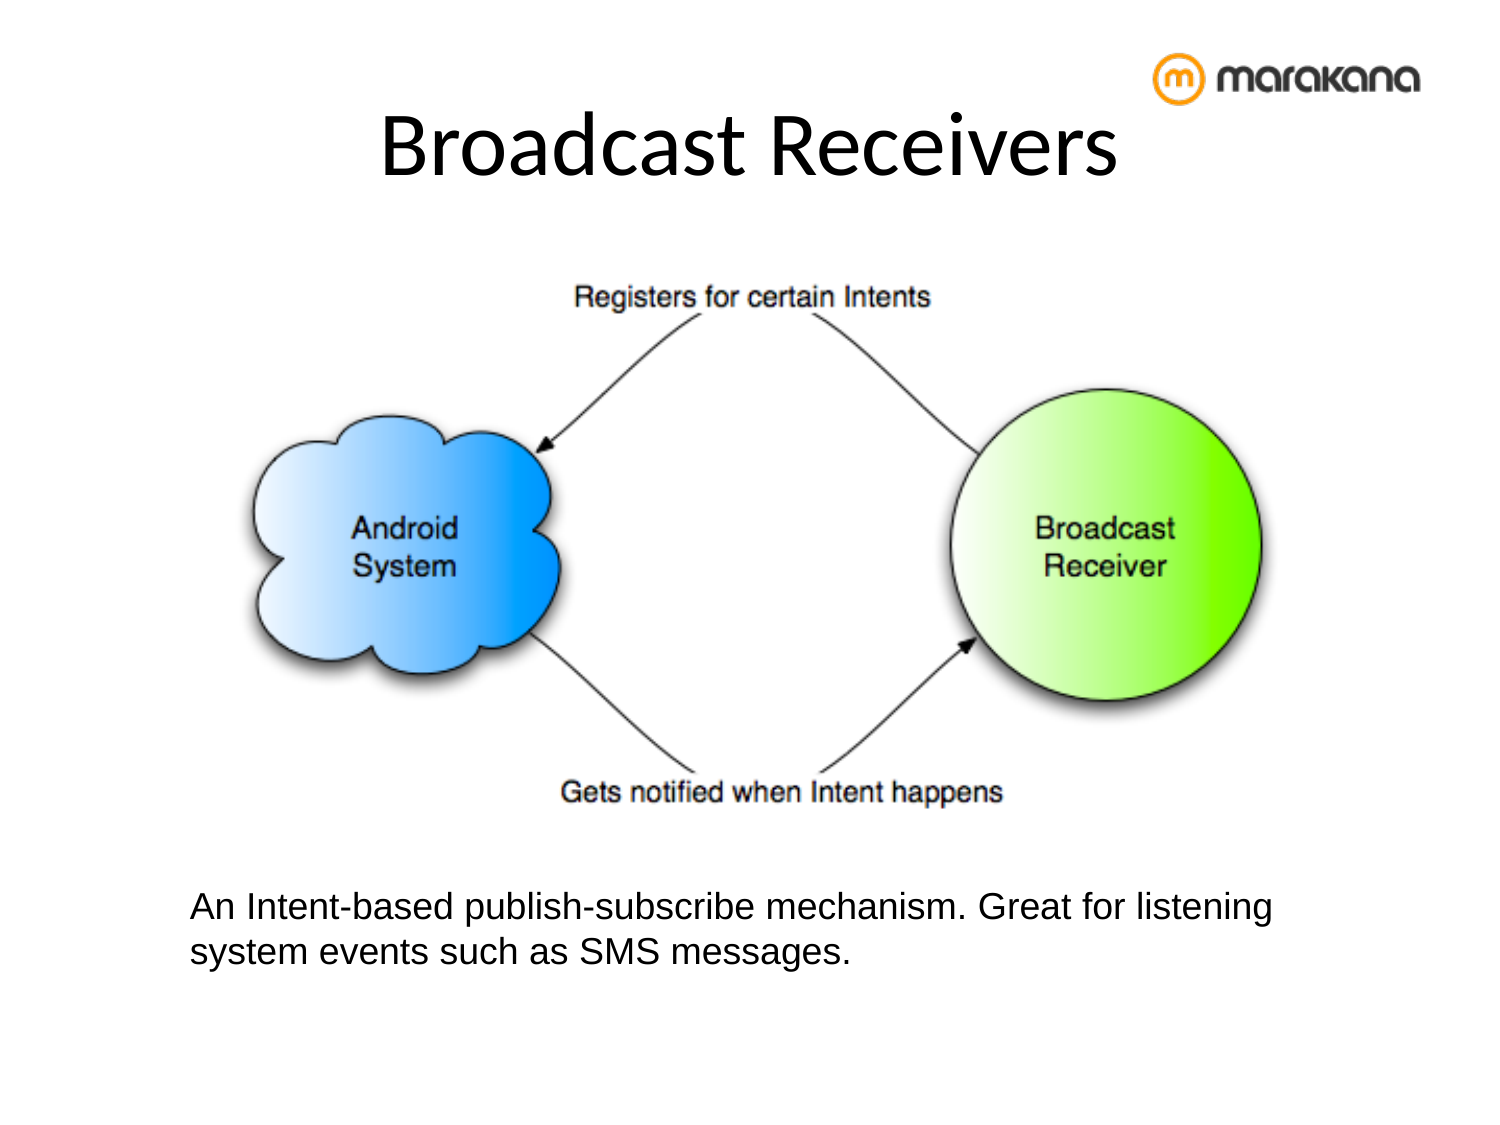

# Broadcast Receivers
An Intent-based publish-subscribe mechanism. Great for listening system events such as SMS messages.